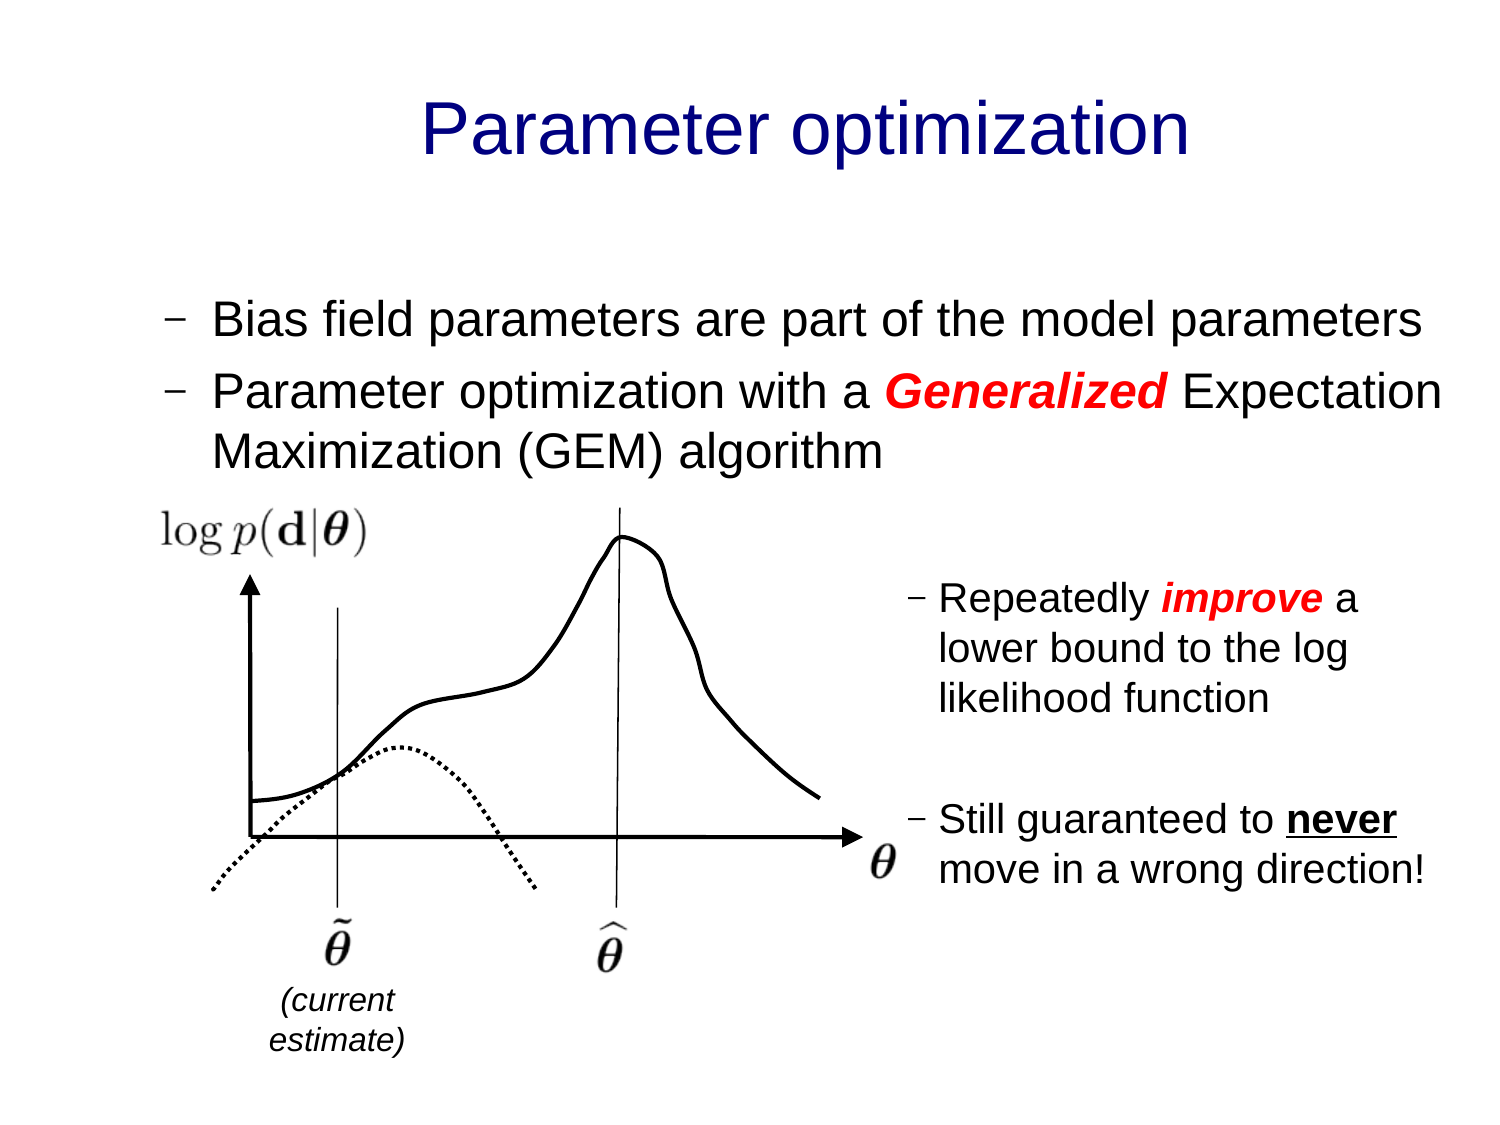

# Parameter optimization
Bias field parameters are part of the model parameters
Parameter optimization with a Generalized Expectation Maximization (GEM) algorithm
Repeatedly improve a lower bound to the log likelihood function
Still guaranteed to never move in a wrong direction!
(current estimate)